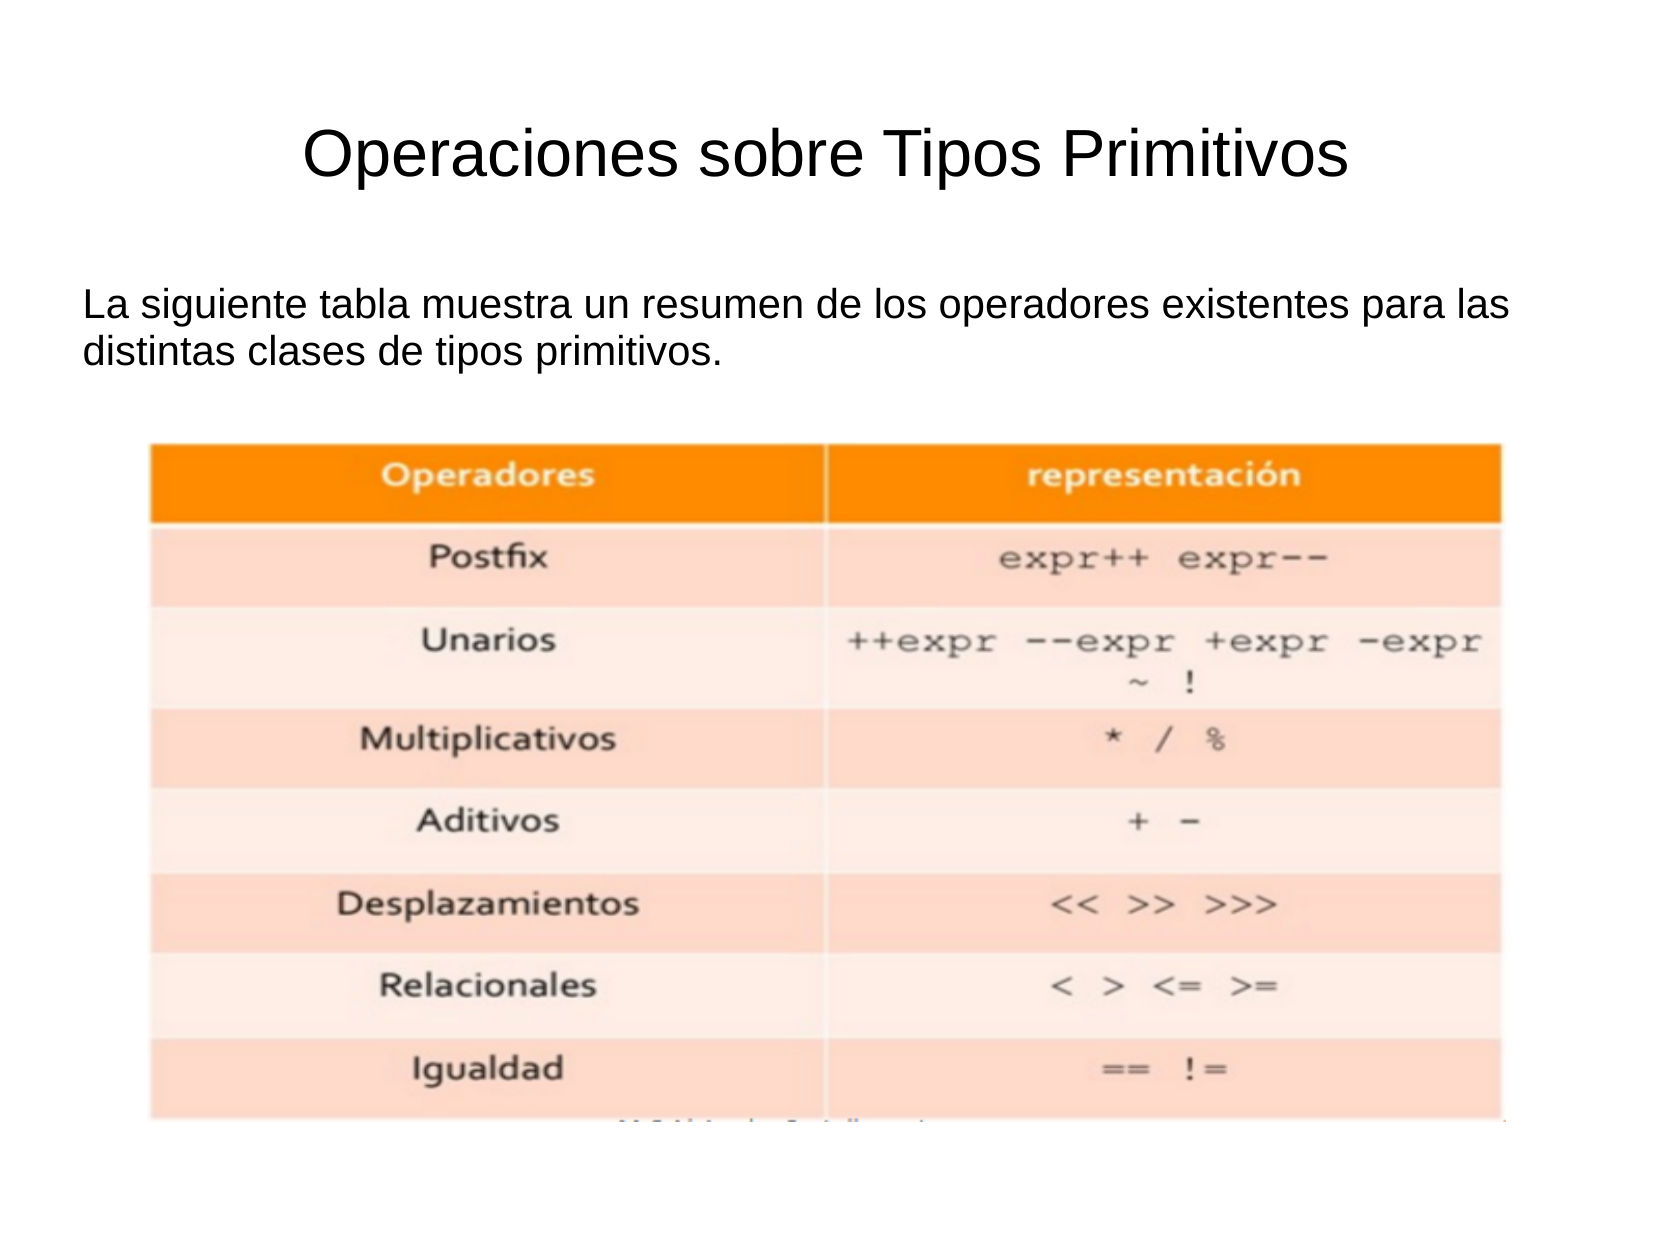

# Operaciones sobre Tipos Primitivos
La siguiente tabla muestra un resumen de los operadores existentes para las distintas clases de tipos primitivos.